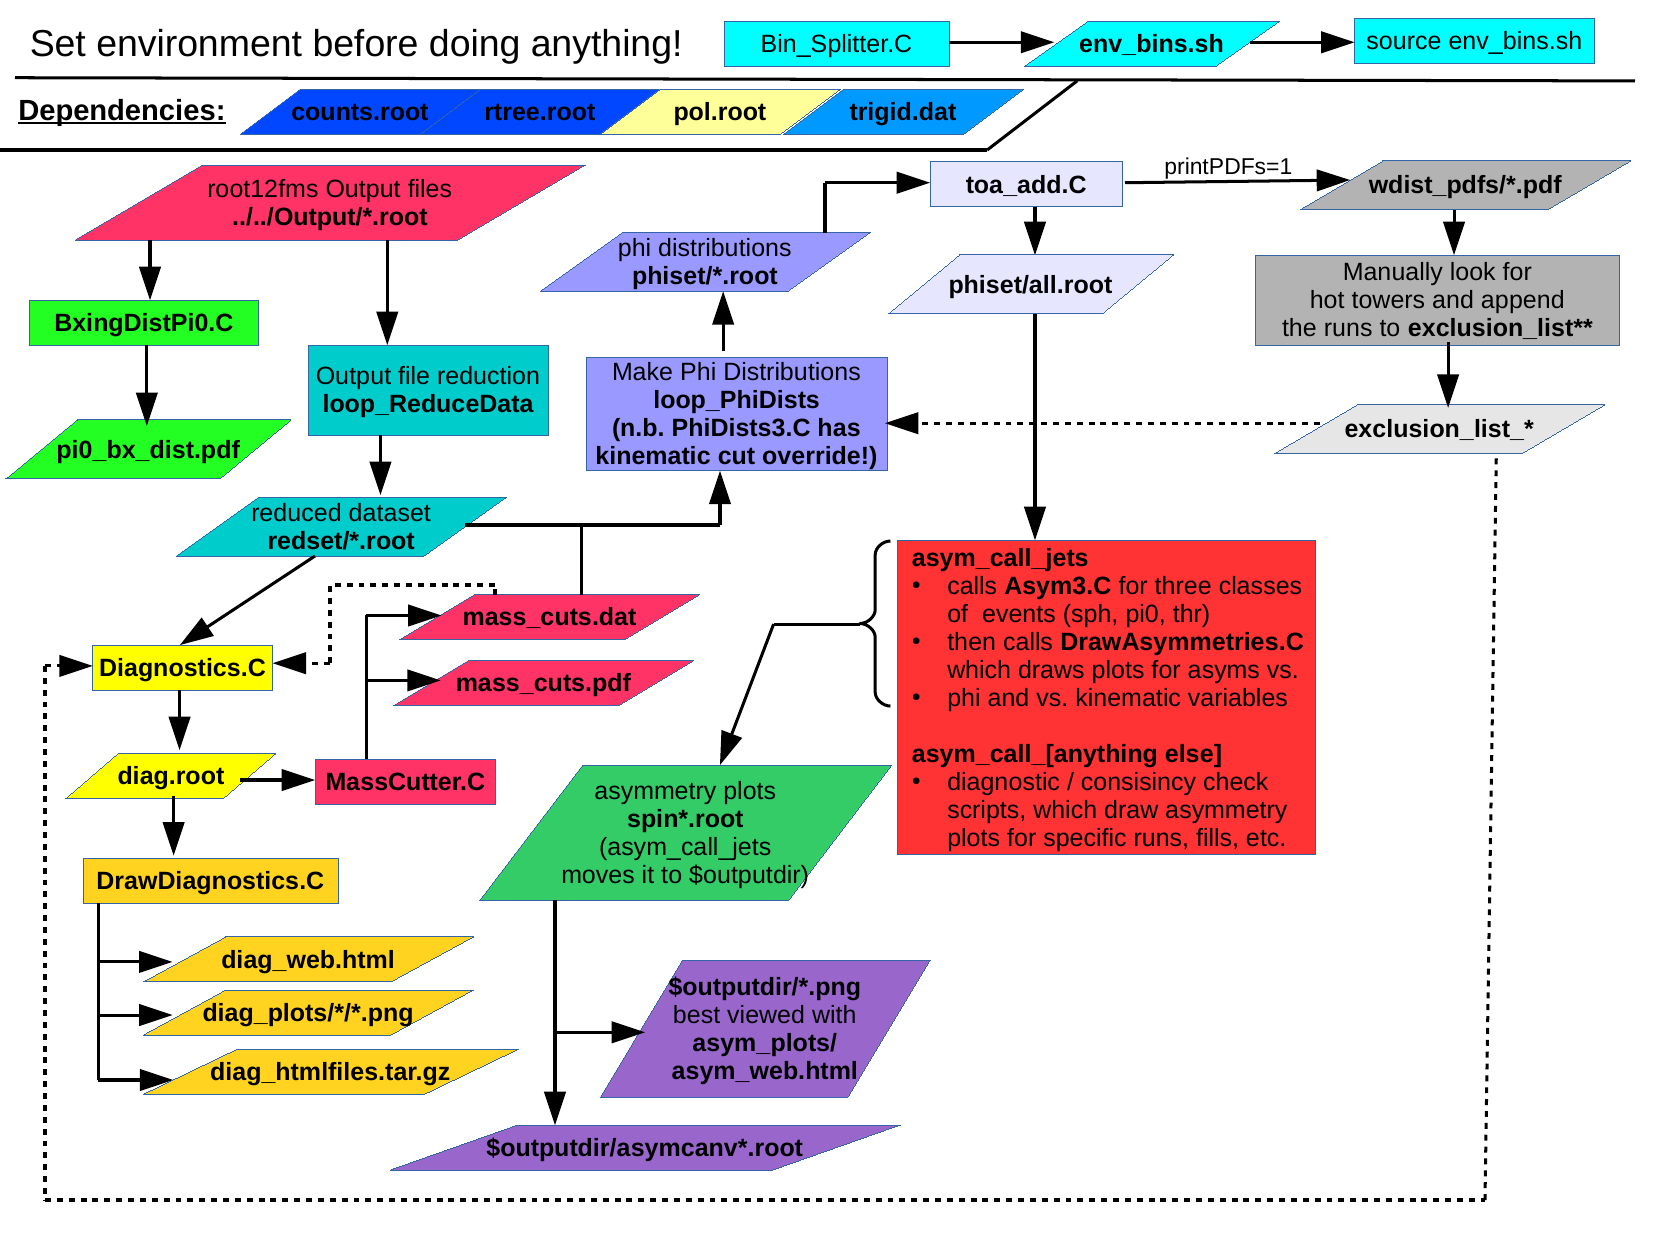

Set environment before doing anything!
source env_bins.sh
Bin_Splitter.C
env_bins.sh
Dependencies:
counts.root
rtree.root
pol.root
trigid.dat
printPDFs=1
wdist_pdfs/*.pdf
toa_add.C
root12fms Output files
../../Output/*.root
phi distributions
phiset/*.root
phiset/all.root
Manually look for
hot towers and append
the runs to exclusion_list**
BxingDistPi0.C
Output file reduction
loop_ReduceData
Make Phi Distributions
loop_PhiDists
(n.b. PhiDists3.C has
kinematic cut override!)
exclusion_list_*
pi0_bx_dist.pdf
reduced dataset
redset/*.root
asym_call_jets
calls Asym3.C for three classes
of events (sph, pi0, thr)
then calls DrawAsymmetries.C
which draws plots for asyms vs.
phi and vs. kinematic variables
asym_call_[anything else]
diagnostic / consisincy check
scripts, which draw asymmetry
plots for specific runs, fills, etc.
mass_cuts.dat
Diagnostics.C
mass_cuts.pdf
diag.root
MassCutter.C
asymmetry plots
spin*.root
(asym_call_jets
moves it to $outputdir)
DrawDiagnostics.C
diag_web.html
$outputdir/*.png
best viewed with
asym_plots/
asym_web.html
diag_plots/*/*.png
diag_htmlfiles.tar.gz
$outputdir/asymcanv*.root